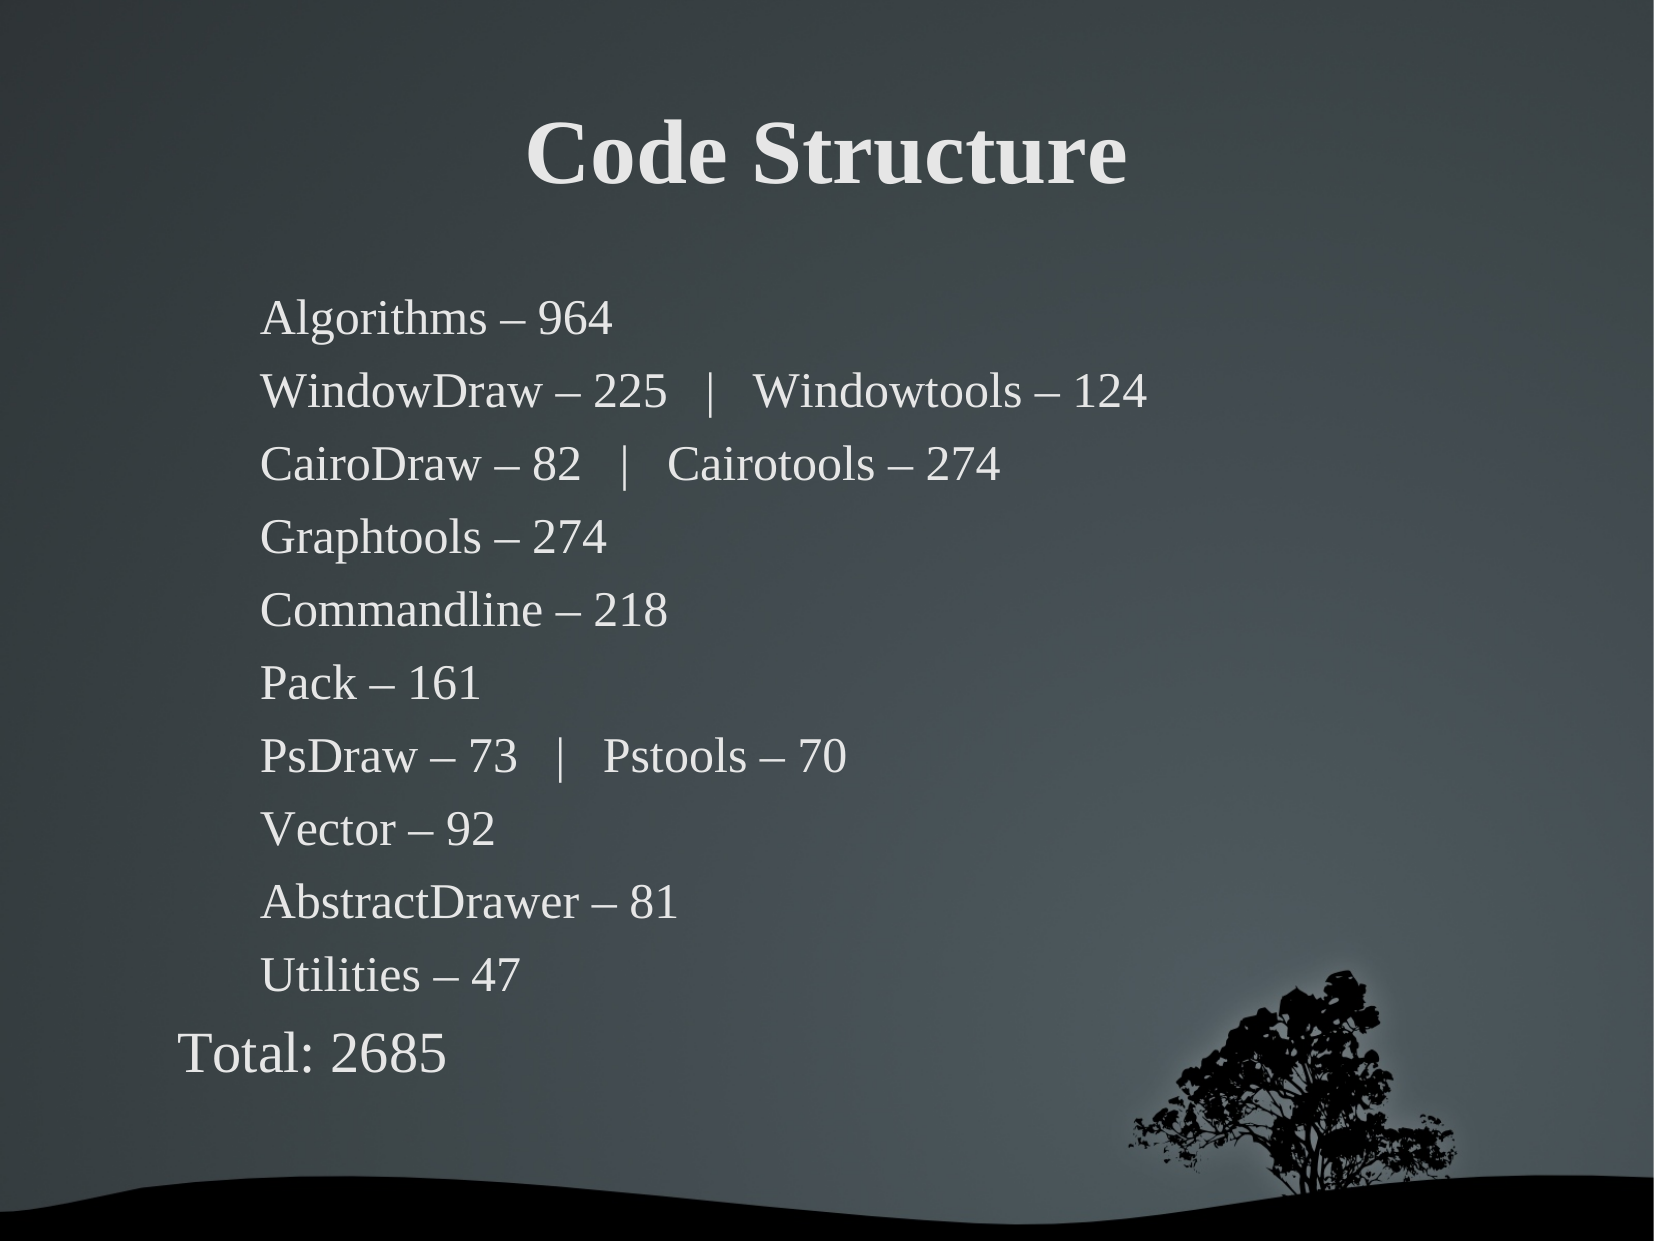

# Code Structure
Algorithms – 964
WindowDraw – 225 | Windowtools – 124
CairoDraw – 82 | Cairotools – 274
Graphtools – 274
Commandline – 218
Pack – 161
PsDraw – 73 | Pstools – 70
Vector – 92
AbstractDrawer – 81
Utilities – 47
Total: 2685